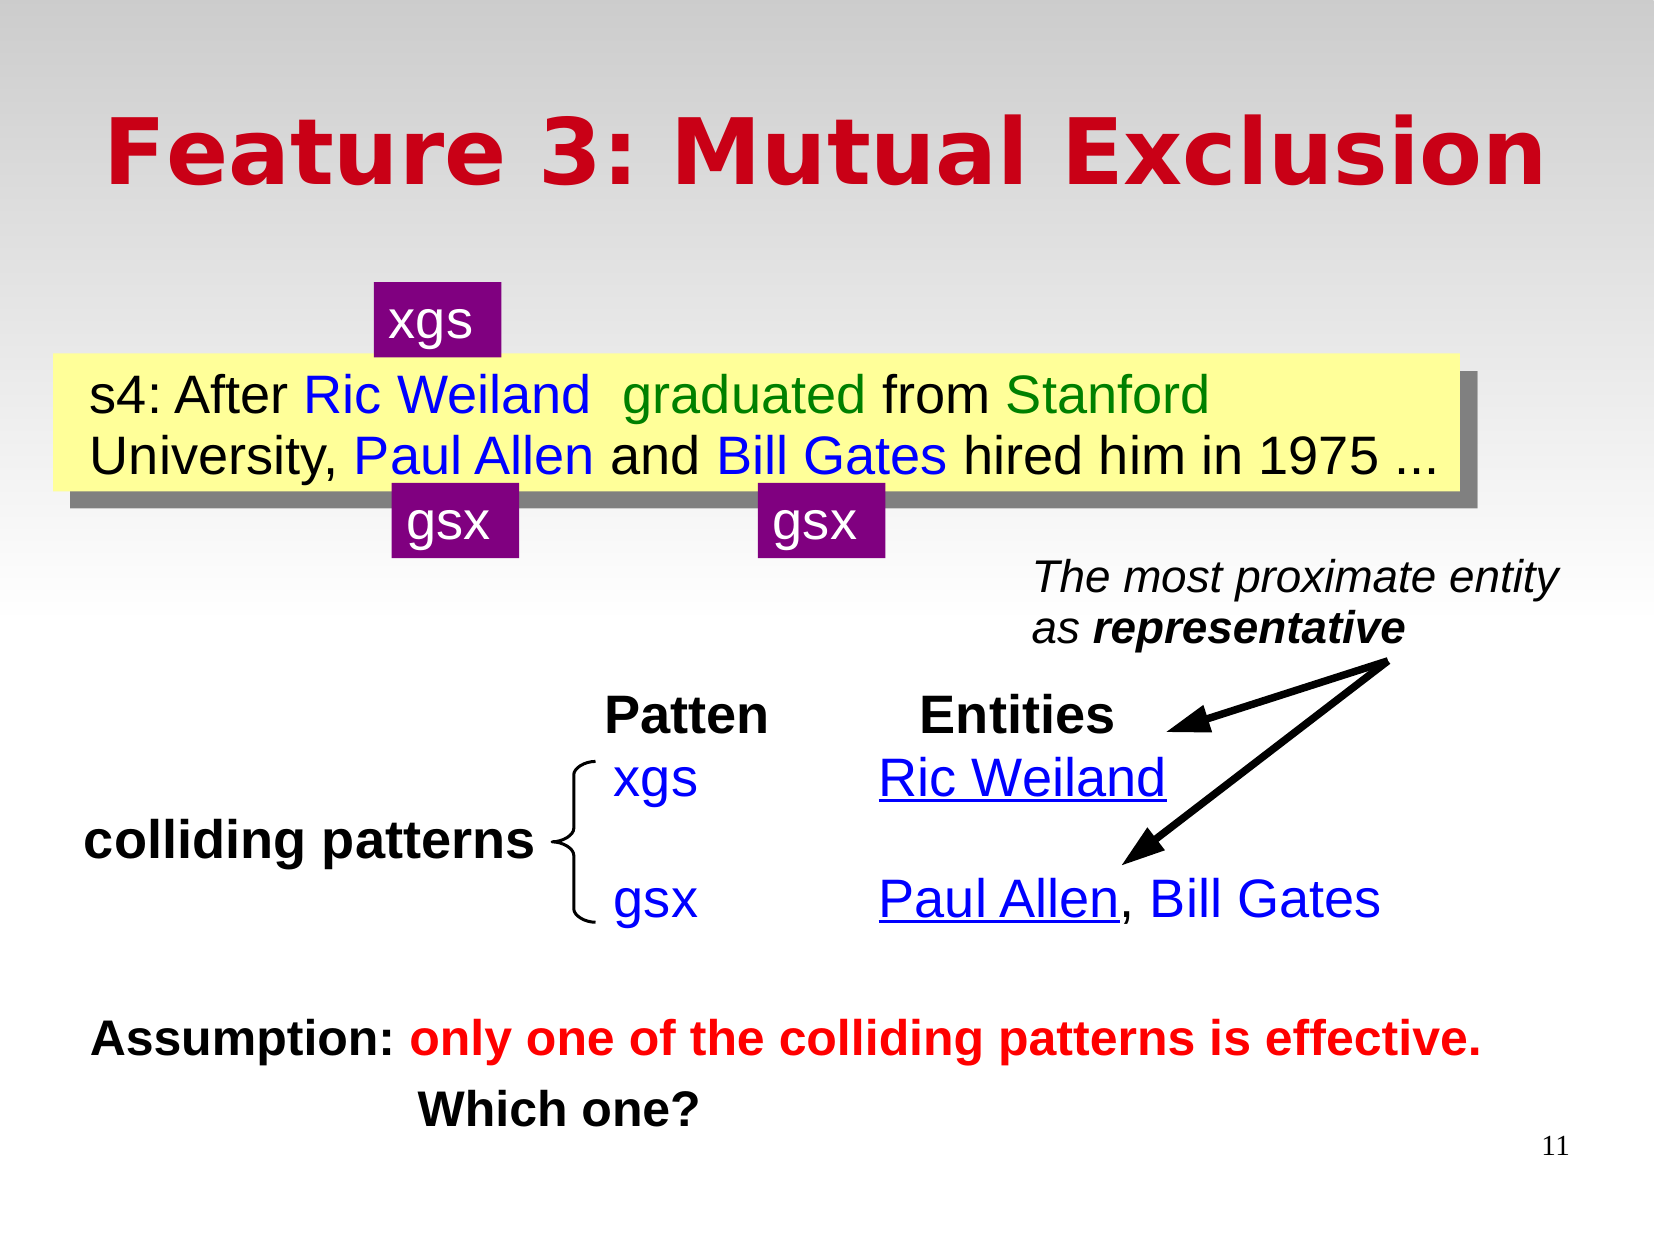

# Feature 3: Mutual Exclusion
xgs
s4: After Ric Weiland graduated from Stanford University, Paul Allen and Bill Gates hired him in 1975 ...
gsx
gsx
The most proximate entity
as representative
Patten Entities
xgs Ric Weiland
gsx Paul Allen, Bill Gates
colliding patterns
Assumption: only one of the colliding patterns is effective.
Which one?
11